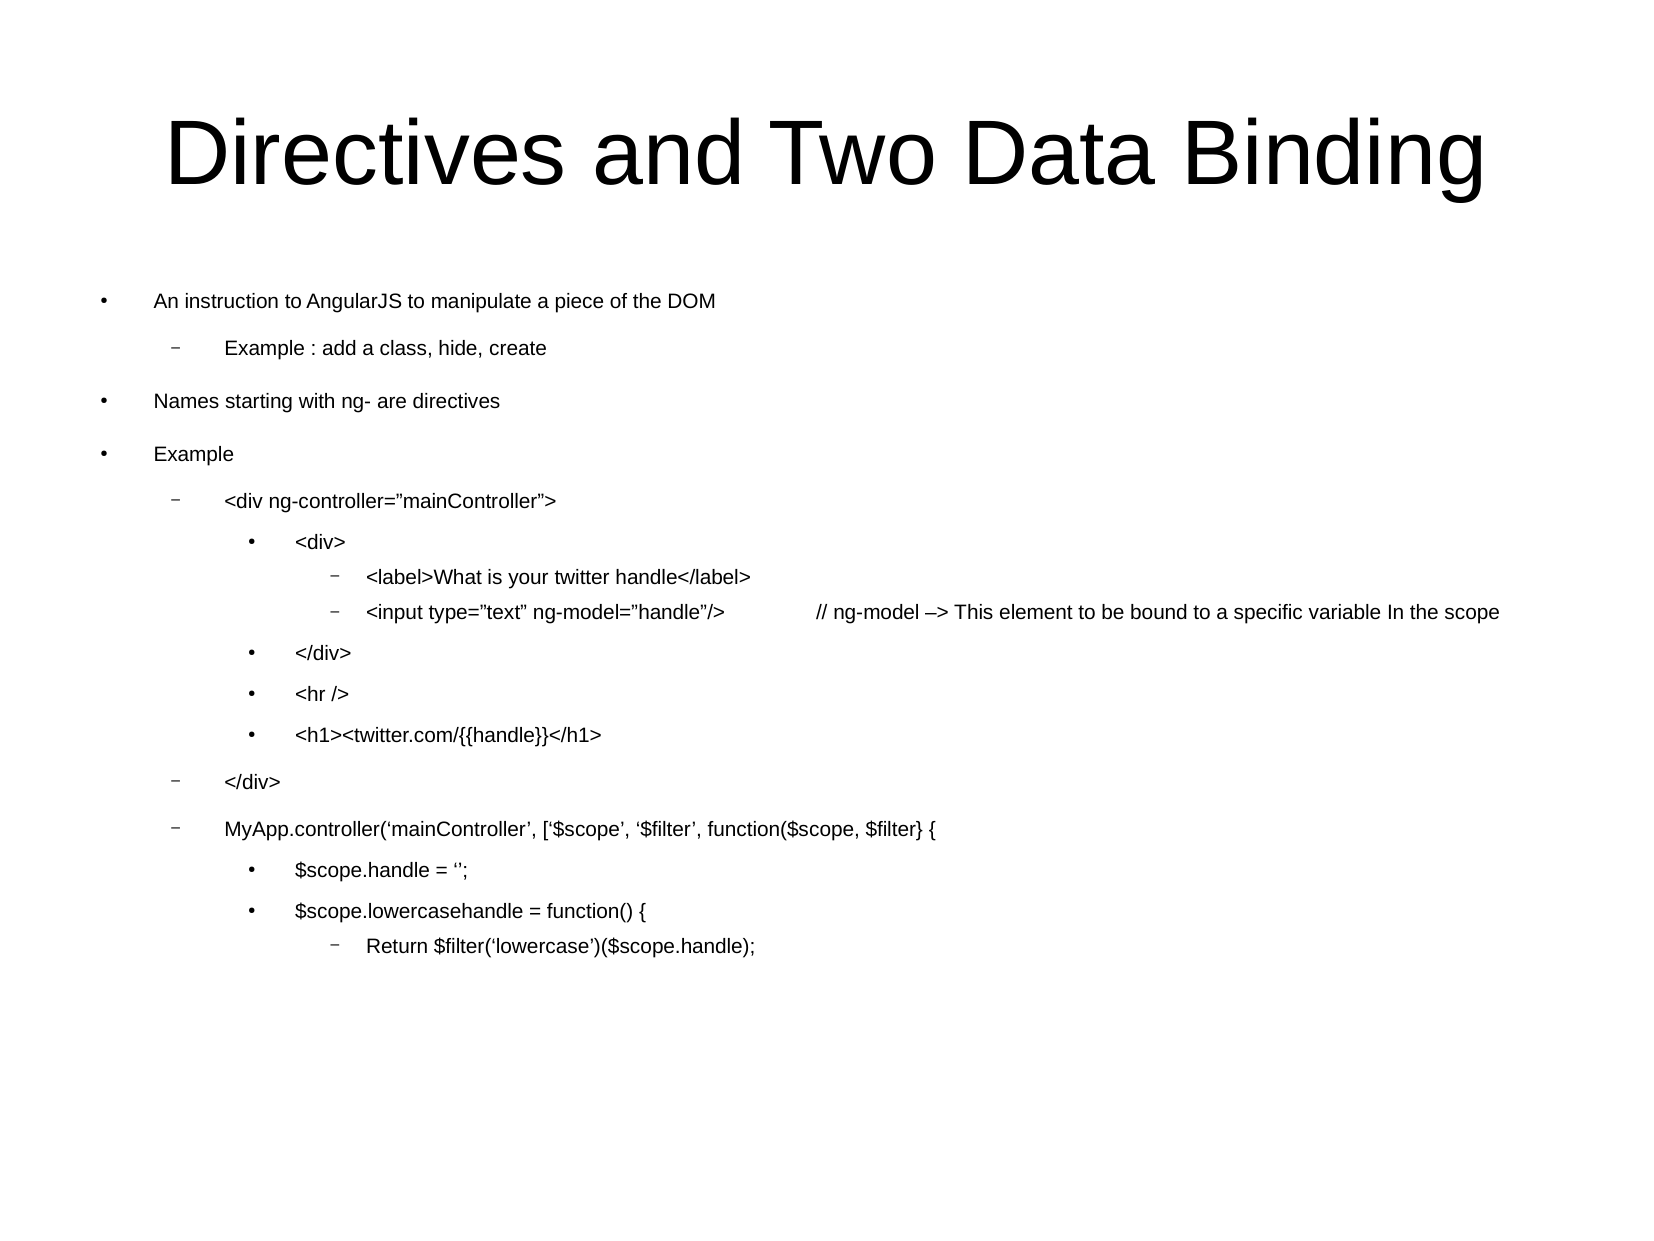

# Directives and Two Data Binding
An instruction to AngularJS to manipulate a piece of the DOM
Example : add a class, hide, create
Names starting with ng- are directives
Example
<div ng-controller=”mainController”>
<div>
<label>What is your twitter handle</label>
<input type=”text” ng-model=”handle”/>		// ng-model –> This element to be bound to a specific variable In the scope
</div>
<hr />
<h1><twitter.com/{{handle}}</h1>
</div>
MyApp.controller(‘mainController’, [‘$scope’, ‘$filter’, function($scope, $filter} {
$scope.handle = ‘’;
$scope.lowercasehandle = function() {
Return $filter(‘lowercase’)($scope.handle);